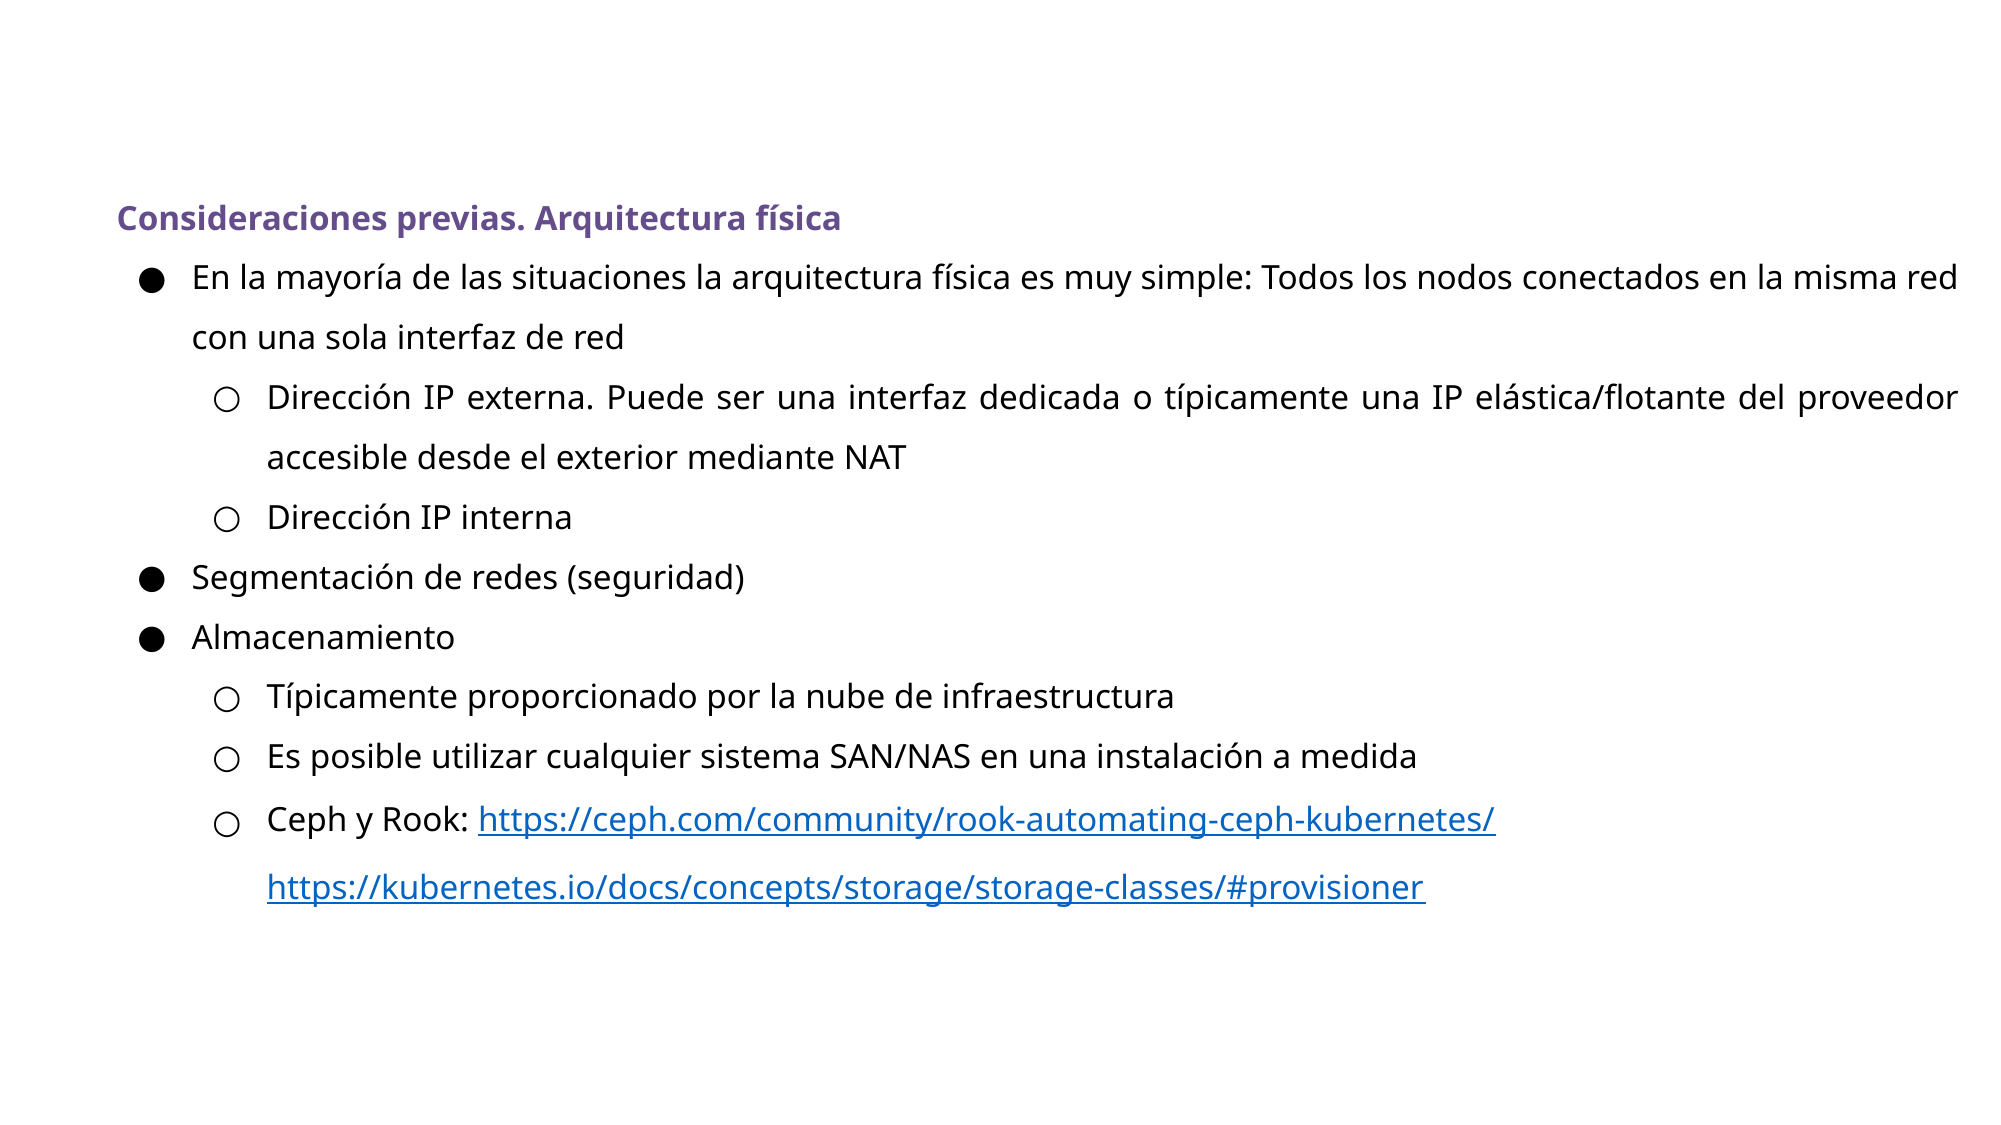

Consideraciones previas. Arquitectura física
En la mayoría de las situaciones la arquitectura física es muy simple: Todos los nodos conectados en la misma red con una sola interfaz de red
Dirección IP externa. Puede ser una interfaz dedicada o típicamente una IP elástica/flotante del proveedor accesible desde el exterior mediante NAT
Dirección IP interna
Segmentación de redes (seguridad)
Almacenamiento
Típicamente proporcionado por la nube de infraestructura
Es posible utilizar cualquier sistema SAN/NAS en una instalación a medida
Ceph y Rook: https://ceph.com/community/rook-automating-ceph-kubernetes/
https://kubernetes.io/docs/concepts/storage/storage-classes/#provisioner